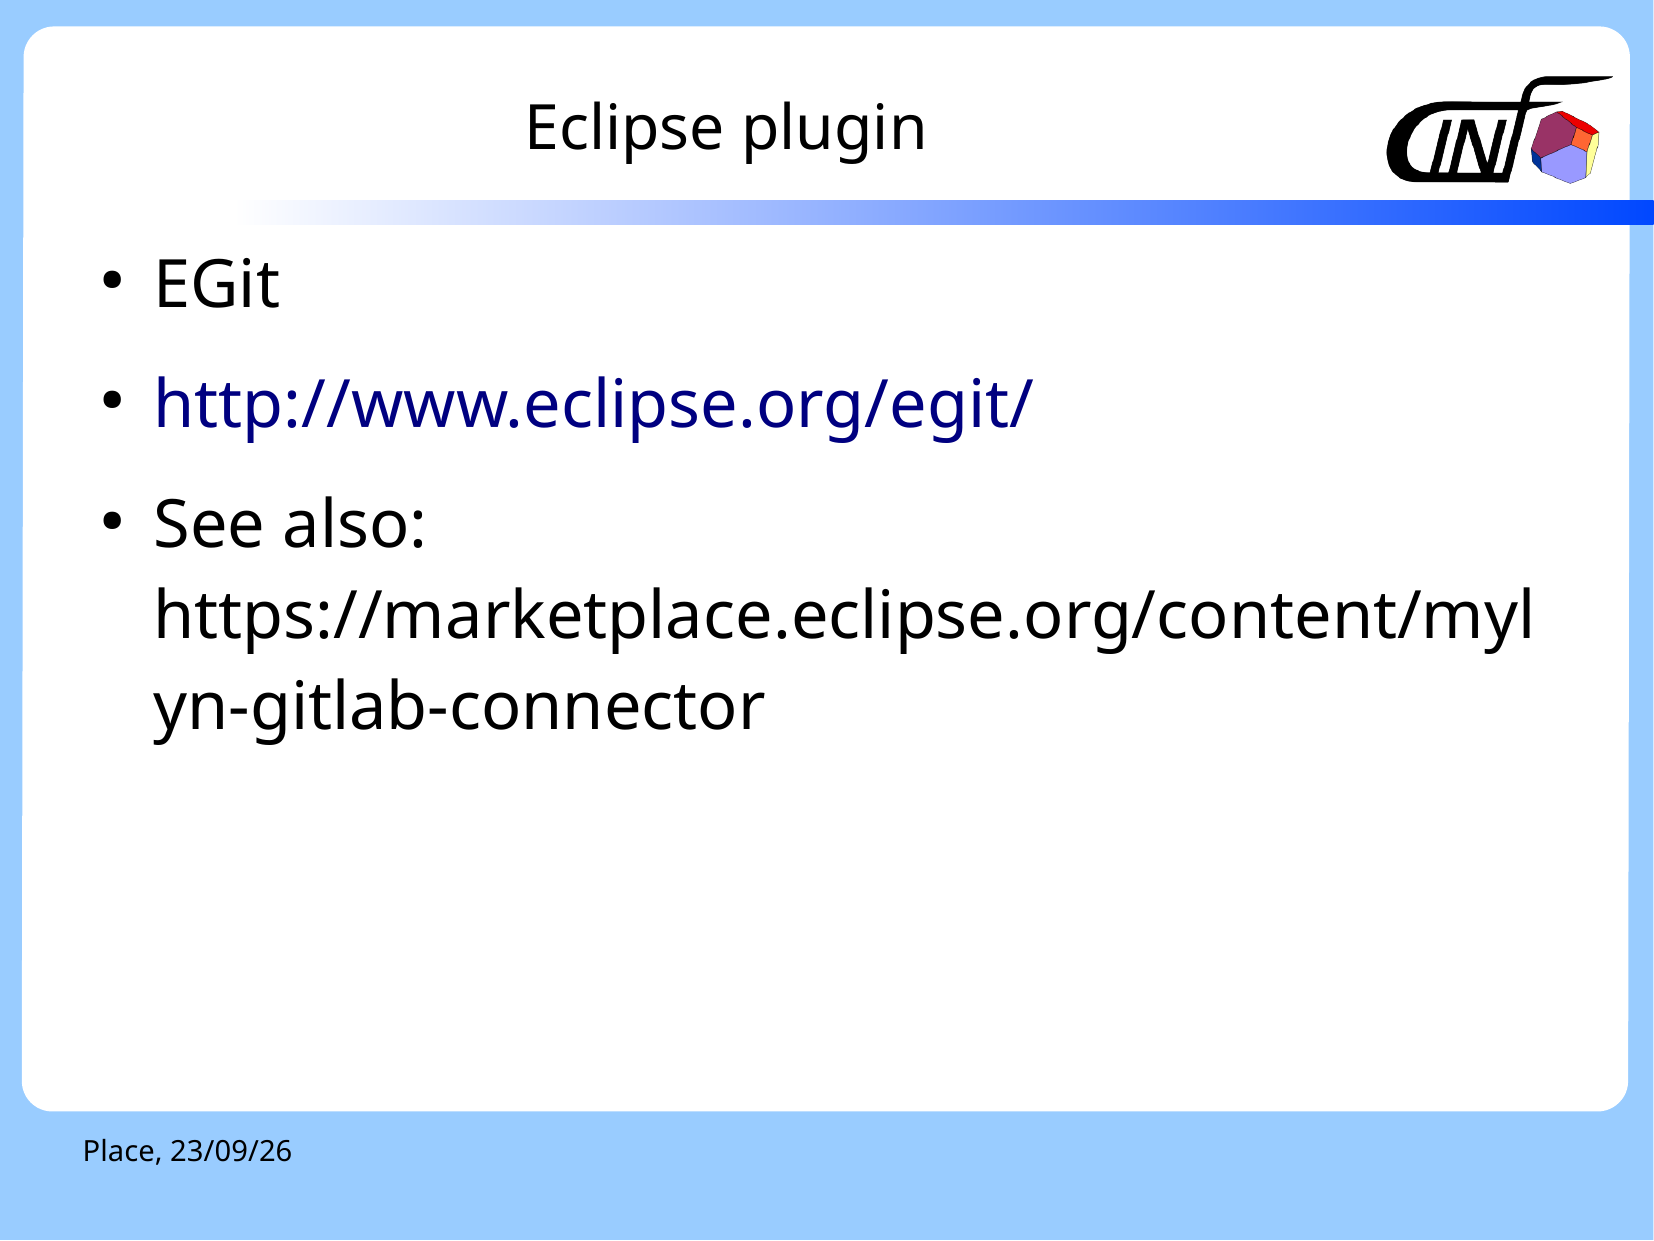

# Eclipse plugin
EGit
http://www.eclipse.org/egit/
See also: https://marketplace.eclipse.org/content/mylyn-gitlab-connector